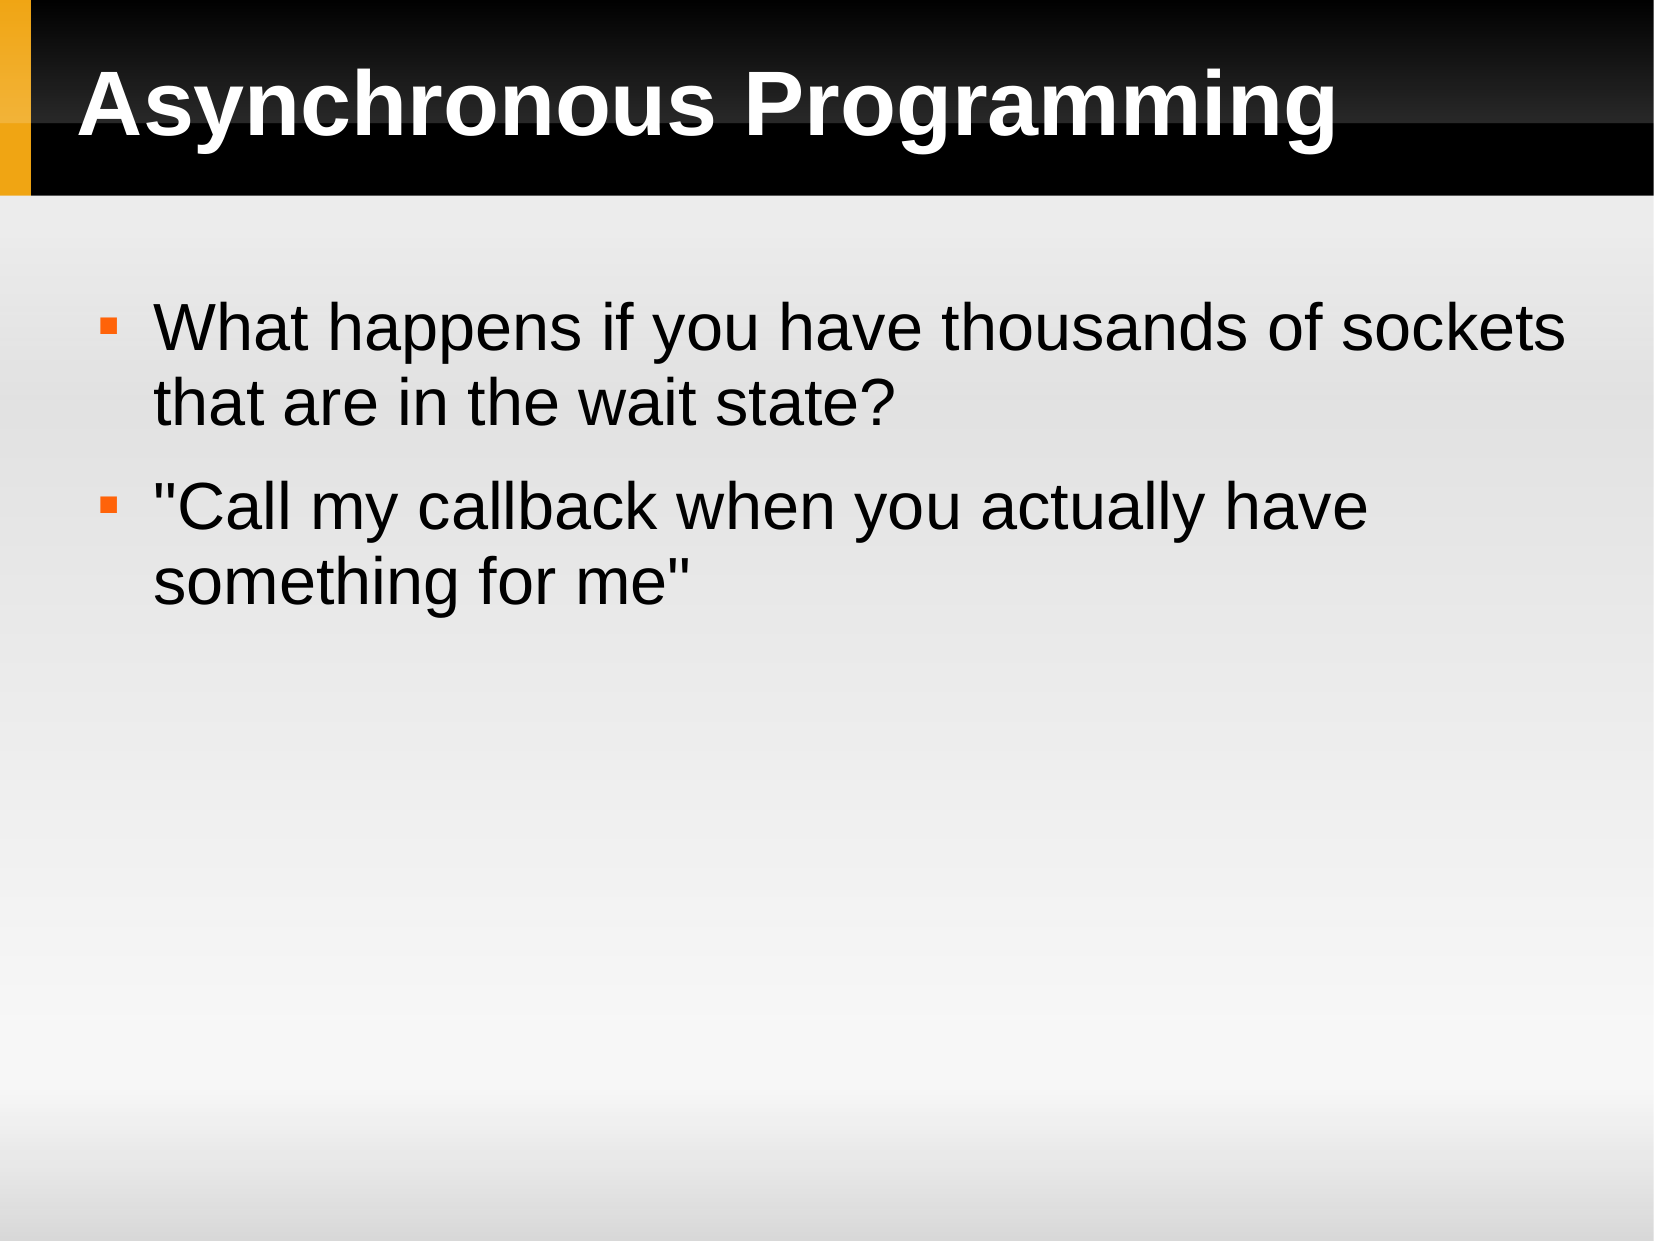

# Asynchronous Programming
What happens if you have thousands of sockets that are in the wait state?
"Call my callback when you actually have something for me"